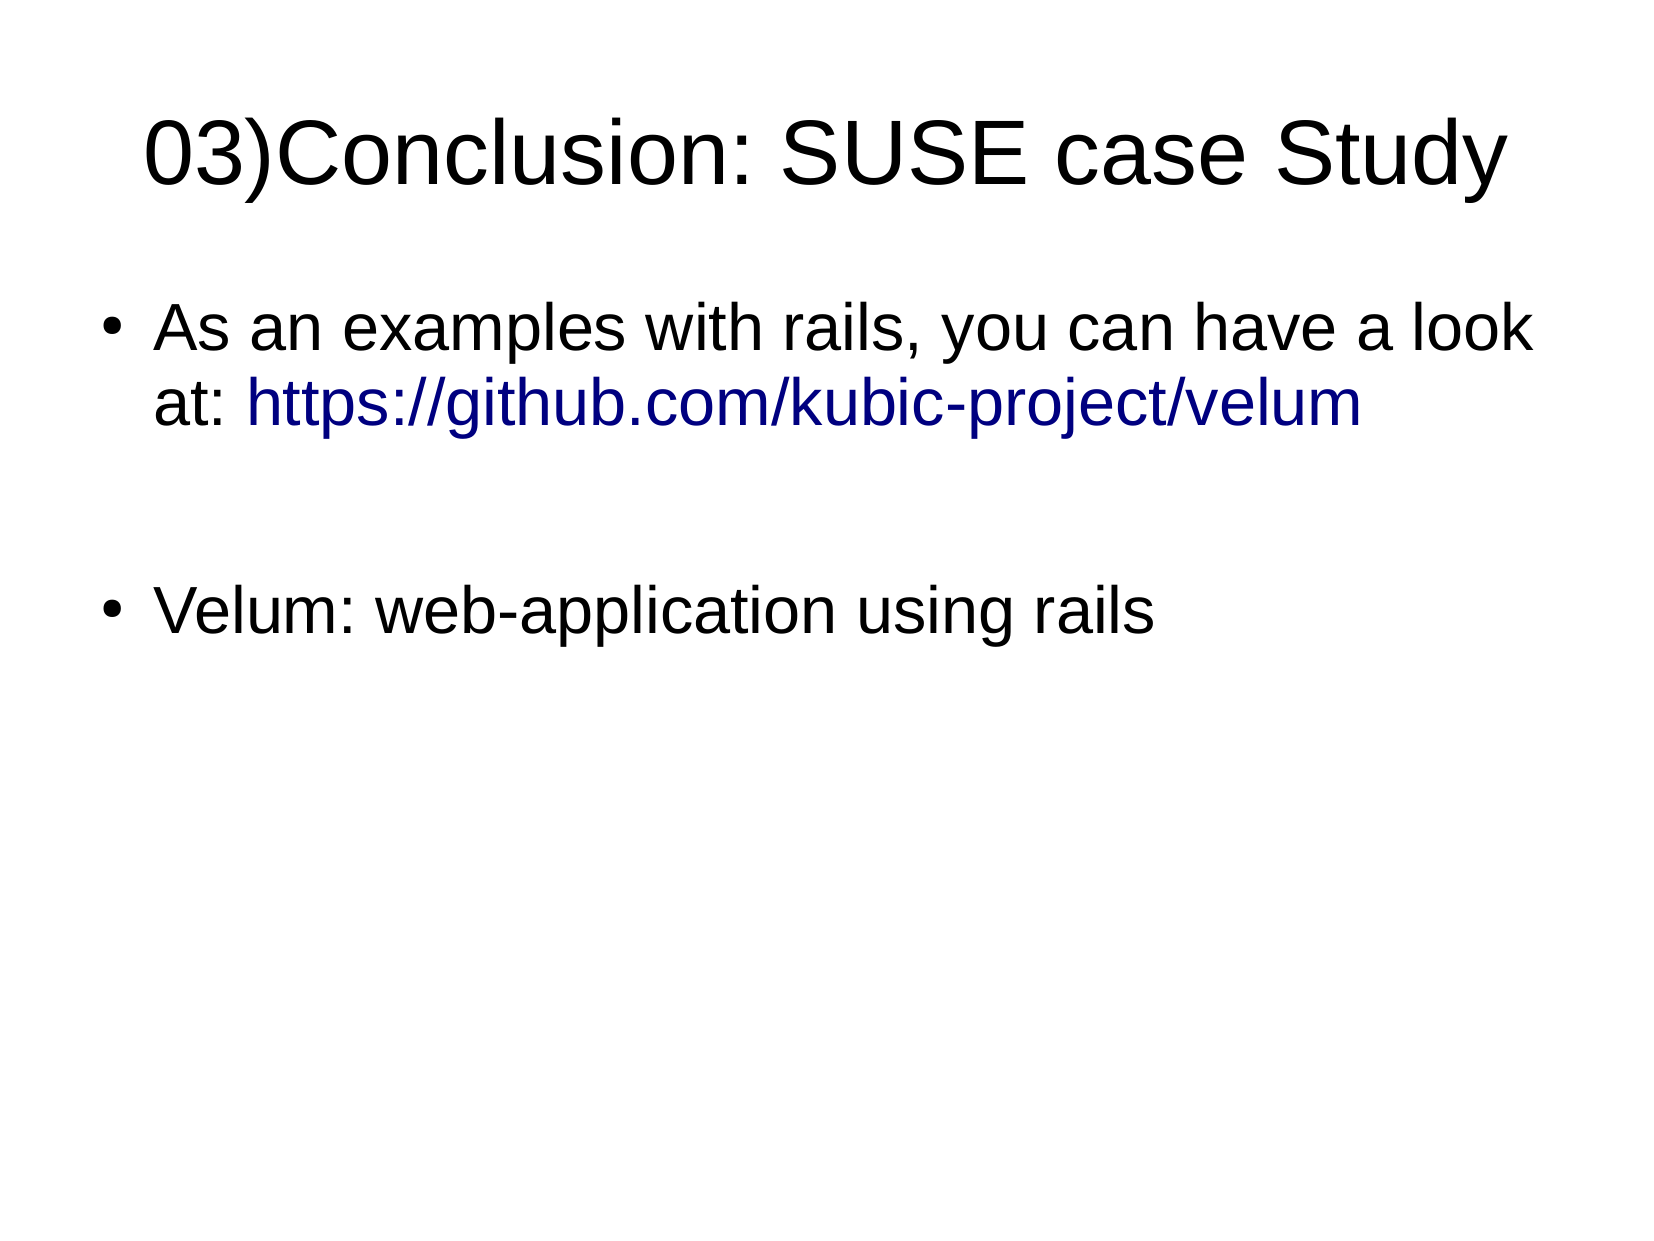

# 03)Conclusion: SUSE case Study
As an examples with rails, you can have a look at: https://github.com/kubic-project/velum
Velum: web-application using rails